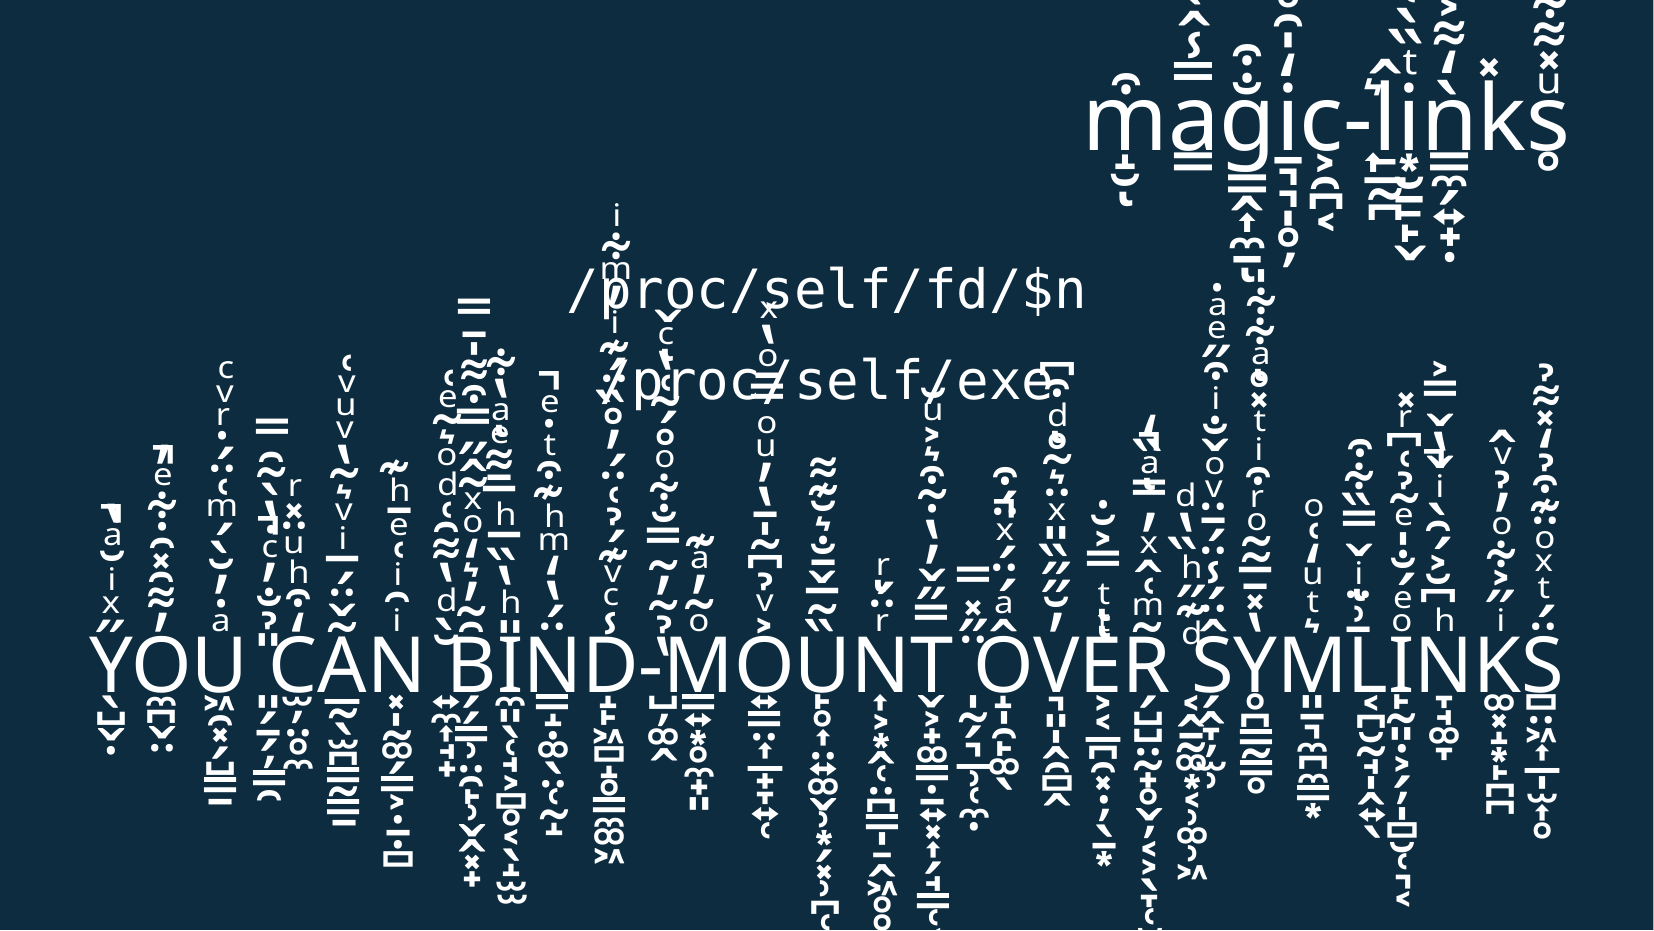

# m̝̮͒ͅa͇̿̾̂̀ͨg̳̭͎̼̱̐͒ͅi̱͉͉̩̥̦̒̍̑̊̅́ͧc͕̯̪͔-͎͛l̠̲̰̪̂i͙̮̱̠̙̬ͭ̏̀͑͛ͥ̚ͅǹ̳̼̗͍̟̣̒͌͐ͫ̅k̽s̥ͧ̽͌͋
/proc/self/fd/$n
/proc/self/exe
Y̖̺̬̣̋ͯͥ̆ͣ̔̚O̼̪̬̤̓͌̑̽̑̇͋ͤ̓̚U͖̯͓̗̺̳̱ͣ̇̓̆̀́ͫ͑̈́̇ͬͮͨ ͈̗̱̗̦̳̯̎̉̐̓ͨ̇̔̀̃̑̿̚C̫̦̤̥̼̒͒ͪͧ̈̽ͬA̲̰̖̫̪̳̰̳̱͂̌̈́̅ͥͮ͛̃̔ͮͧͮ͑N͓̩̰͚̗̳͕̣̱̣̻ͥ̑ͥ͑ͤ̄ͪ͊ ͍̼͎̘̟̆̀ͩ̔͌̑͑ͩͦ͛͂ͤ͑B̗̗̳̹̤̯̙̹̬̭͓̟̑̃̓͛̒ͦͯ͂̂̋̿͒͌̍̄̿I̼͈̖̜̘͕̻̥͔̖̝̫̫̎ͪ̔̏̅ͪ̅̄͌ͤͣ̔͋ͅN͇̝̣͚̖̤̜̰̝̈́̔̒ͫͪ͊͒ͭ̇ͤ̚D̝̙͖̻̝̥͇̼͚͖̾ͨͮ͊́̉͑̈́̓̊̏̈́͊ͥ̓ͫ͋ͥ-̺̦͚̭̔̉̃̓̃̿̐͋ͦ̊́̃͑̔ͨ̌ͅM̳͍͙̥̼̟͈ͦ̃̓ͣ͊O͍̳̤͎̲̟̞͍̜͐ͮ̉͆̃̍̄̔̓ͧͦ̿̄ͦ̔ͯȔ̙̥͎̤͍͚̬̹͙̗͓̹̪̜̬̹̩̃̅̌̄̐͛̆͊͌N͎͕͙̭̜̤̪͇̩̠̭͖̥̥̝͚̺ͬ̈́ͬͅT̬͕̟͚͇̣̱͍͓͎̗̘͇̜͔̟̭̜̿̋̌̓̔̇̃͒͛͐ͧ̆ ̩̰̗͉̲̹̜̼̣̈̋̽̿Ô̝̩̯̙͚̖ͣ́̈́ͯ̈́͒̚V͉͈̩̭̯̻̭̓̆̋̋̏̎ͯ̈͛̃̊ͩ͒͆ͅE͕͔̲̪̯͓̣̦̖̱͙ͭͭ̿͐̆̇ͅͅR̗̺̺̤̰̟̥̬̦͔͕̖̞̜̮͇͚͂ͫ͑̂ͯ̓̿ͣ̏̒̚ͅ ͔̭̱̰͚͙͔̹͚̹͖ͩ͊̋ͪ̏̔ͩŜ̗̭̞̦̫̹̈́̾̈́̄̈ͮͦ̌̐ͥ͒̋ͤͣ̇Y̥̪͇̰̳̥̔̽̄̅͂̃ͦͬ͒ͥͭ̽̊ͣ͋͋̍ͅM͈̱͉̼̪̼̳͙͛ͭͧ̒͑ͦL͔̪̮̰̘̩̭͍̖̄͗̈ͥ̌̿̏͋͒ͅI̙̰͈̣͕̗̦̩̻̮̜͉͔ͦͤ́̐̍ͤ̃̉͑͆ͬ̽N̞̘͚̞ͪ͆̆͐́̑̀ͥ̌̔̌̿͐̚K͚͓̝͙̙̪̪ͥ̋͐͋ͦ̓̉ͮ̂S̻̤͖͎̲̩̫͎̥̈́ͭͯͦ̈͊͒̉̒̽͌̉